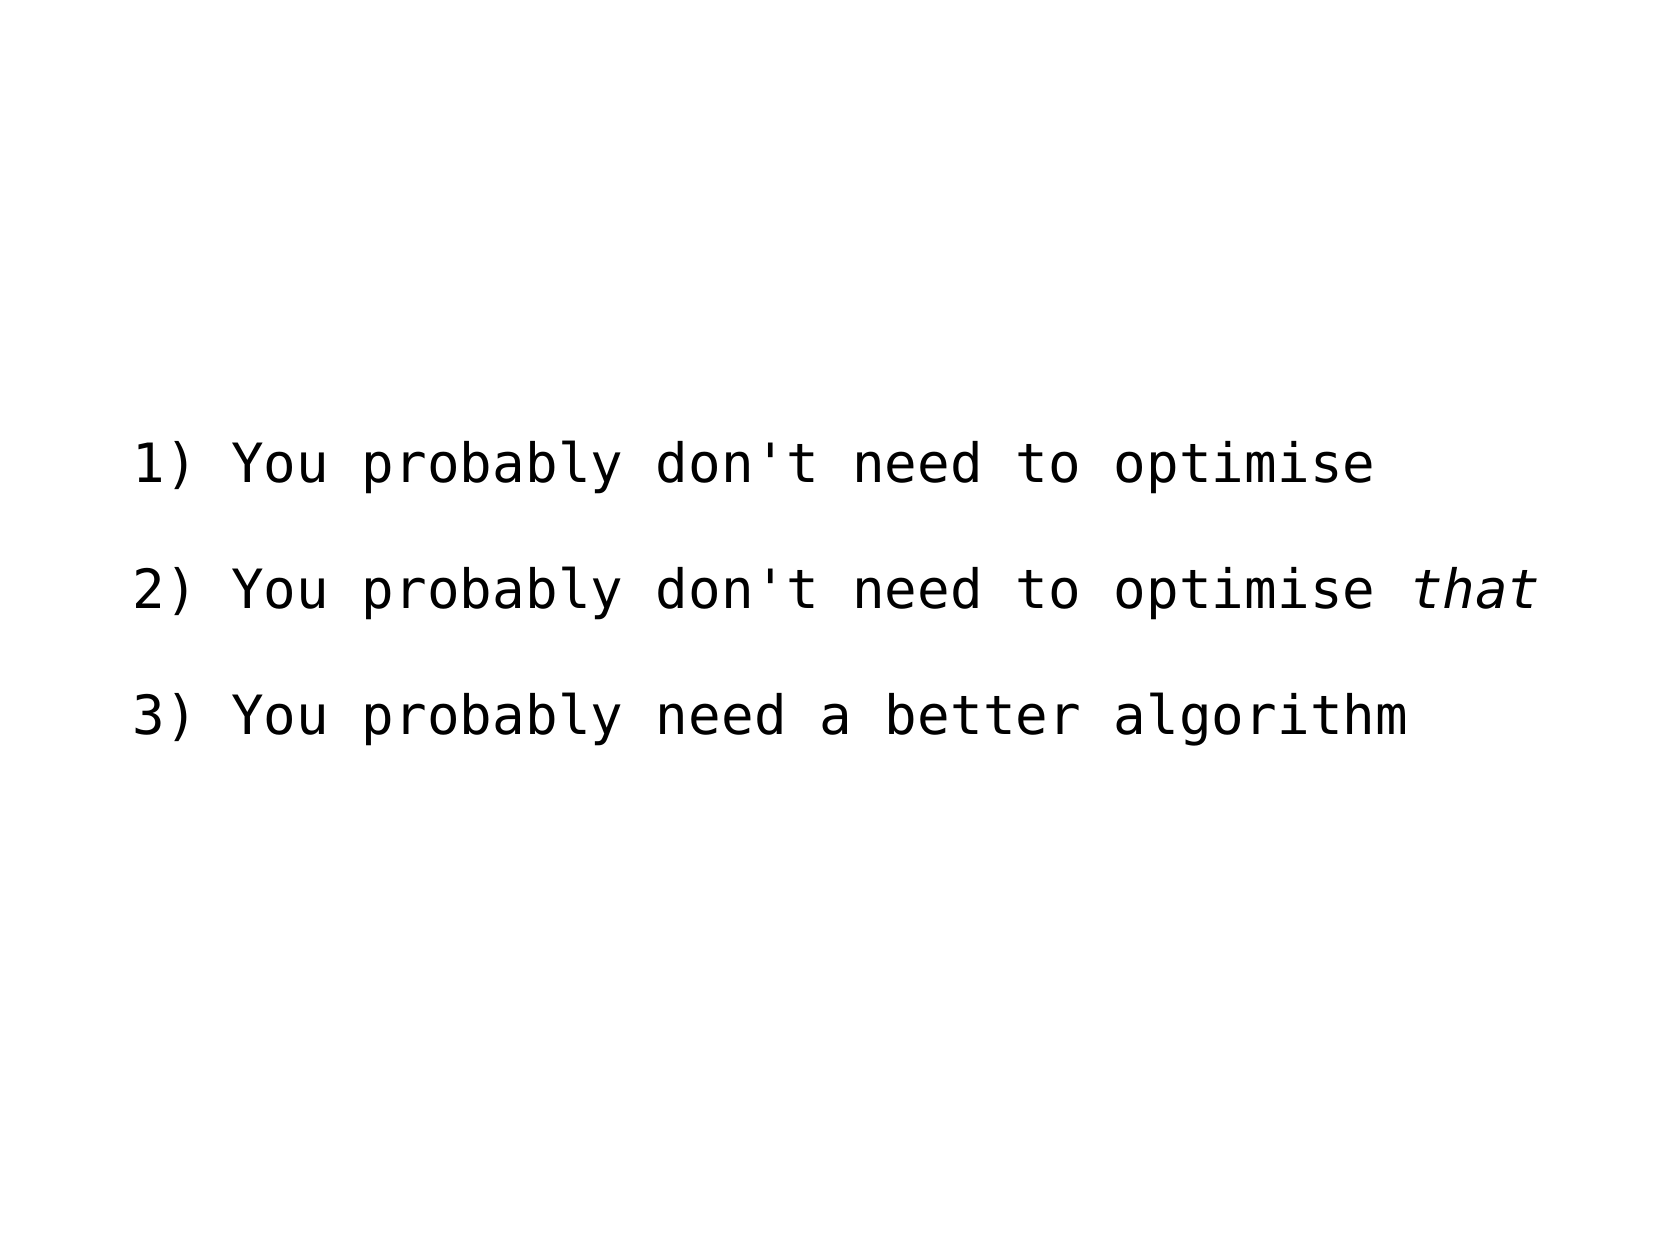

You probably don't need to optimise
 You probably don't need to optimise that
 You probably need a better algorithm